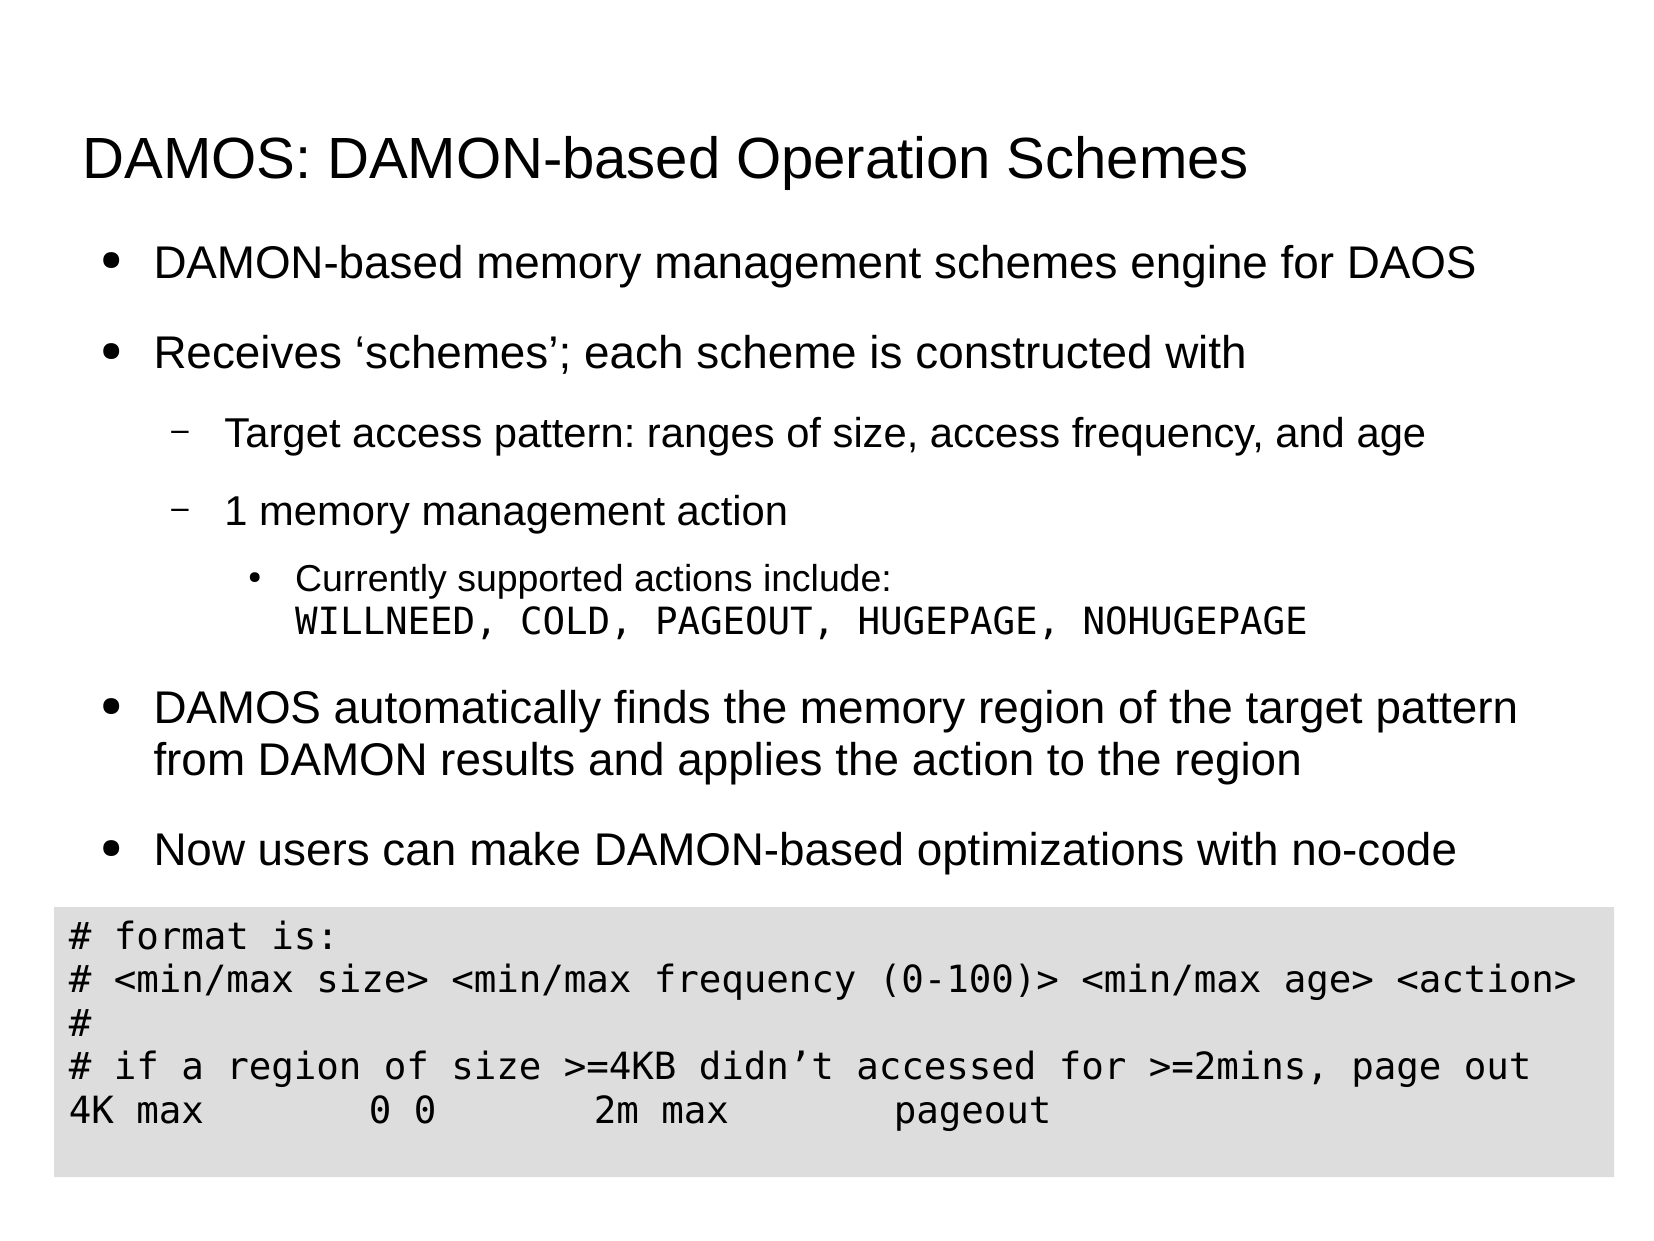

# DAMOS: DAMON-based Operation Schemes
DAMON-based memory management schemes engine for DAOS
Receives ‘schemes’; each scheme is constructed with
Target access pattern: ranges of size, access frequency, and age
1 memory management action
Currently supported actions include:
WILLNEED, COLD, PAGEOUT, HUGEPAGE, NOHUGEPAGE
DAMOS automatically finds the memory region of the target pattern from DAMON results and applies the action to the region
Now users can make DAMON-based optimizations with no-code
# format is:
# <min/max size> <min/max frequency (0-100)> <min/max age> <action>
#
# if a region of size >=4KB didn’t accessed for >=2mins, page out
4K max 	0 0 	2m max			pageout